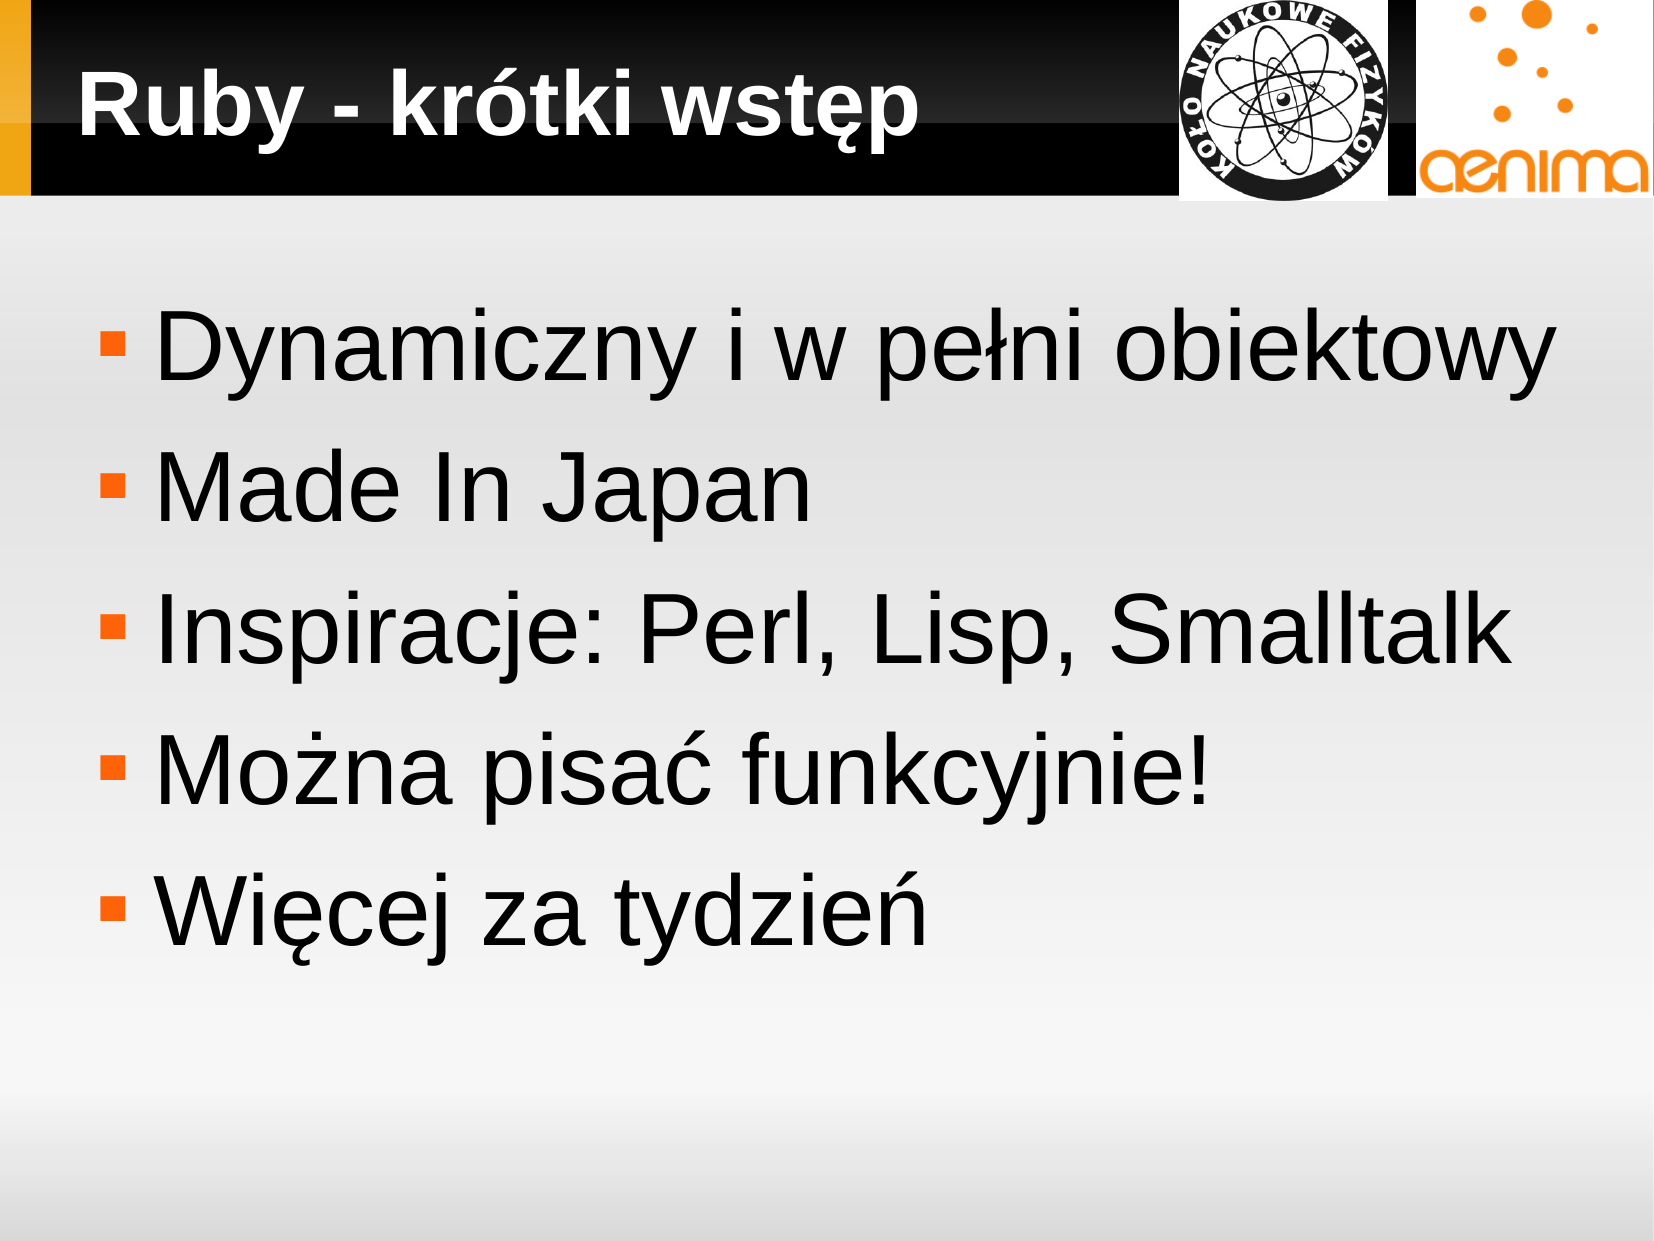

# Ruby - krótki wstęp
Dynamiczny i w pełni obiektowy
Made In Japan
Inspiracje: Perl, Lisp, Smalltalk
Można pisać funkcyjnie!
Więcej za tydzień